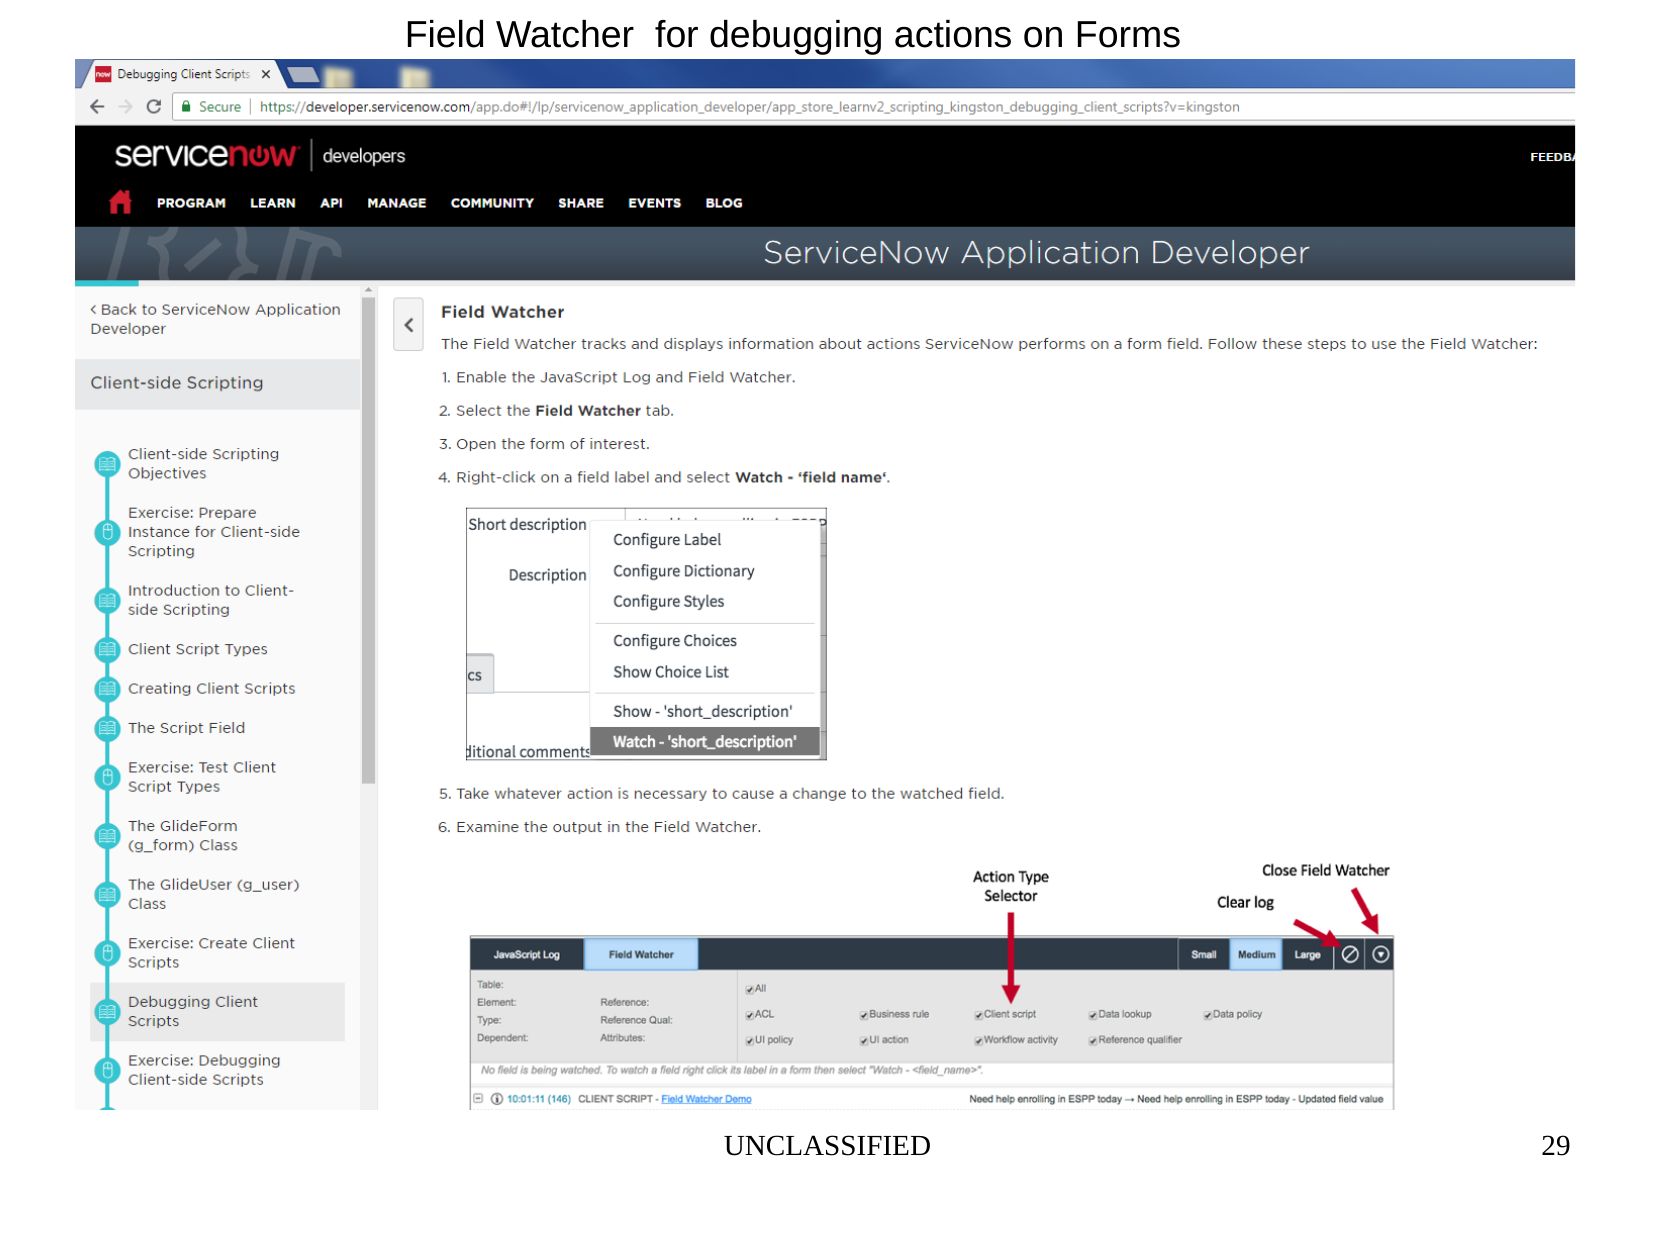

Field Watcher for debugging actions on Forms
UNCLASSIFIED
29